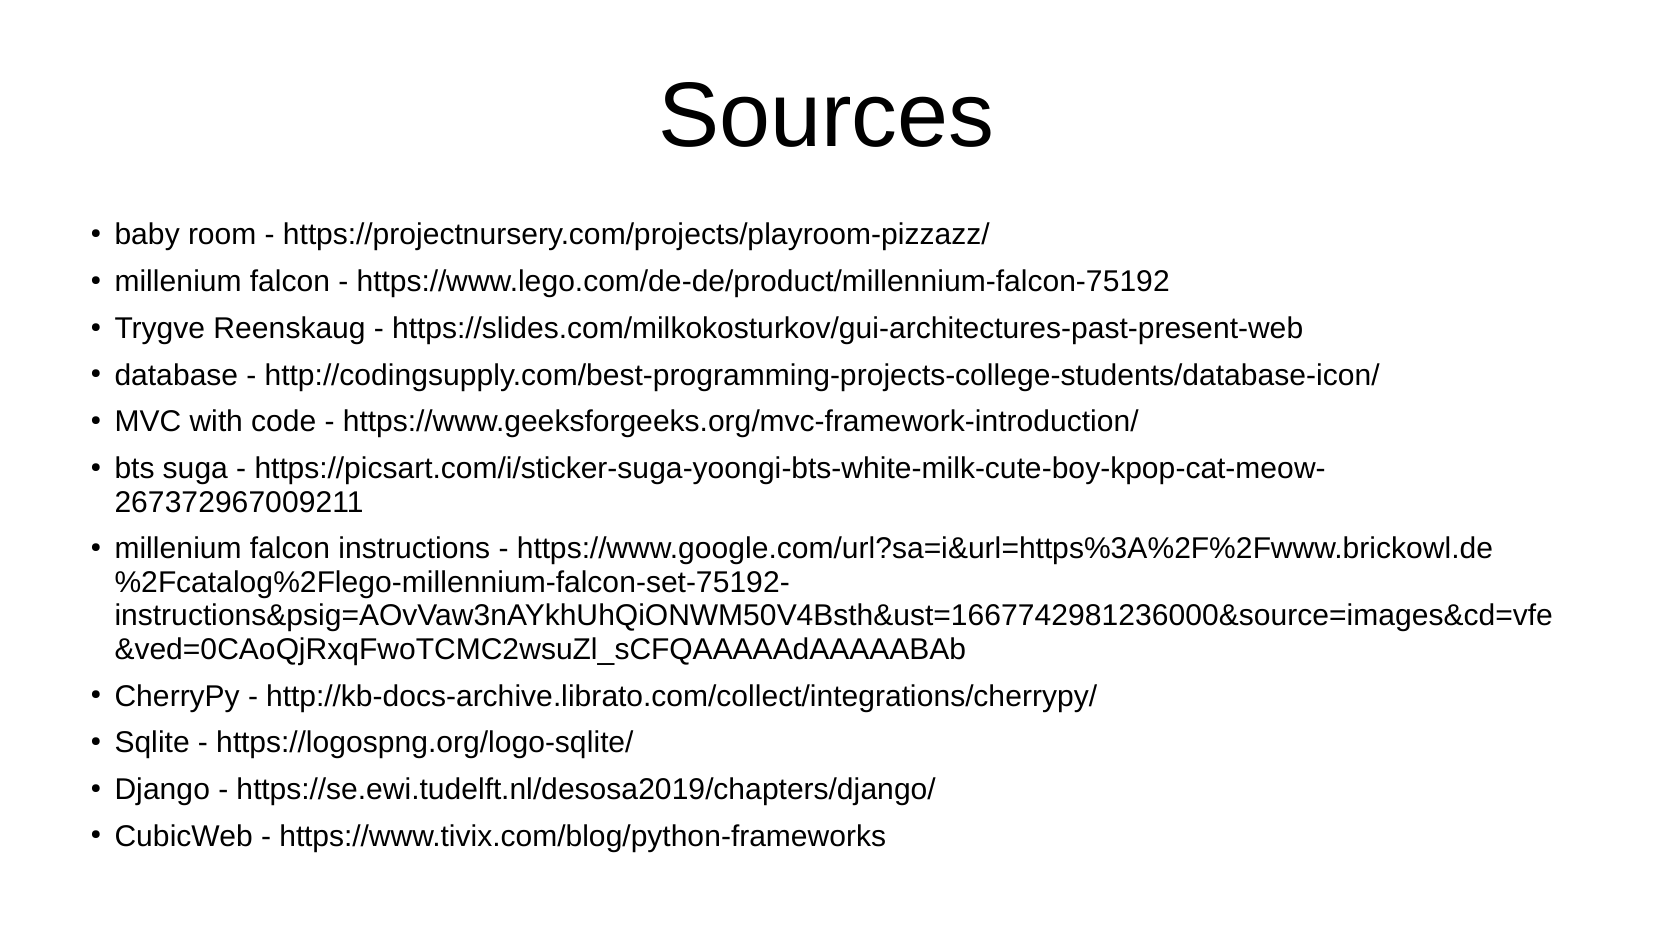

# Sources
baby room - https://projectnursery.com/projects/playroom-pizzazz/
millenium falcon - https://www.lego.com/de-de/product/millennium-falcon-75192
Trygve Reenskaug - https://slides.com/milkokosturkov/gui-architectures-past-present-web
database - http://codingsupply.com/best-programming-projects-college-students/database-icon/
MVC with code - https://www.geeksforgeeks.org/mvc-framework-introduction/
bts suga - https://picsart.com/i/sticker-suga-yoongi-bts-white-milk-cute-boy-kpop-cat-meow-267372967009211
millenium falcon instructions - https://www.google.com/url?sa=i&url=https%3A%2F%2Fwww.brickowl.de%2Fcatalog%2Flego-millennium-falcon-set-75192-instructions&psig=AOvVaw3nAYkhUhQiONWM50V4Bsth&ust=1667742981236000&source=images&cd=vfe&ved=0CAoQjRxqFwoTCMC2wsuZl_sCFQAAAAAdAAAAABAb
CherryPy - http://kb-docs-archive.librato.com/collect/integrations/cherrypy/
Sqlite - https://logospng.org/logo-sqlite/
Django - https://se.ewi.tudelft.nl/desosa2019/chapters/django/
CubicWeb - https://www.tivix.com/blog/python-frameworks